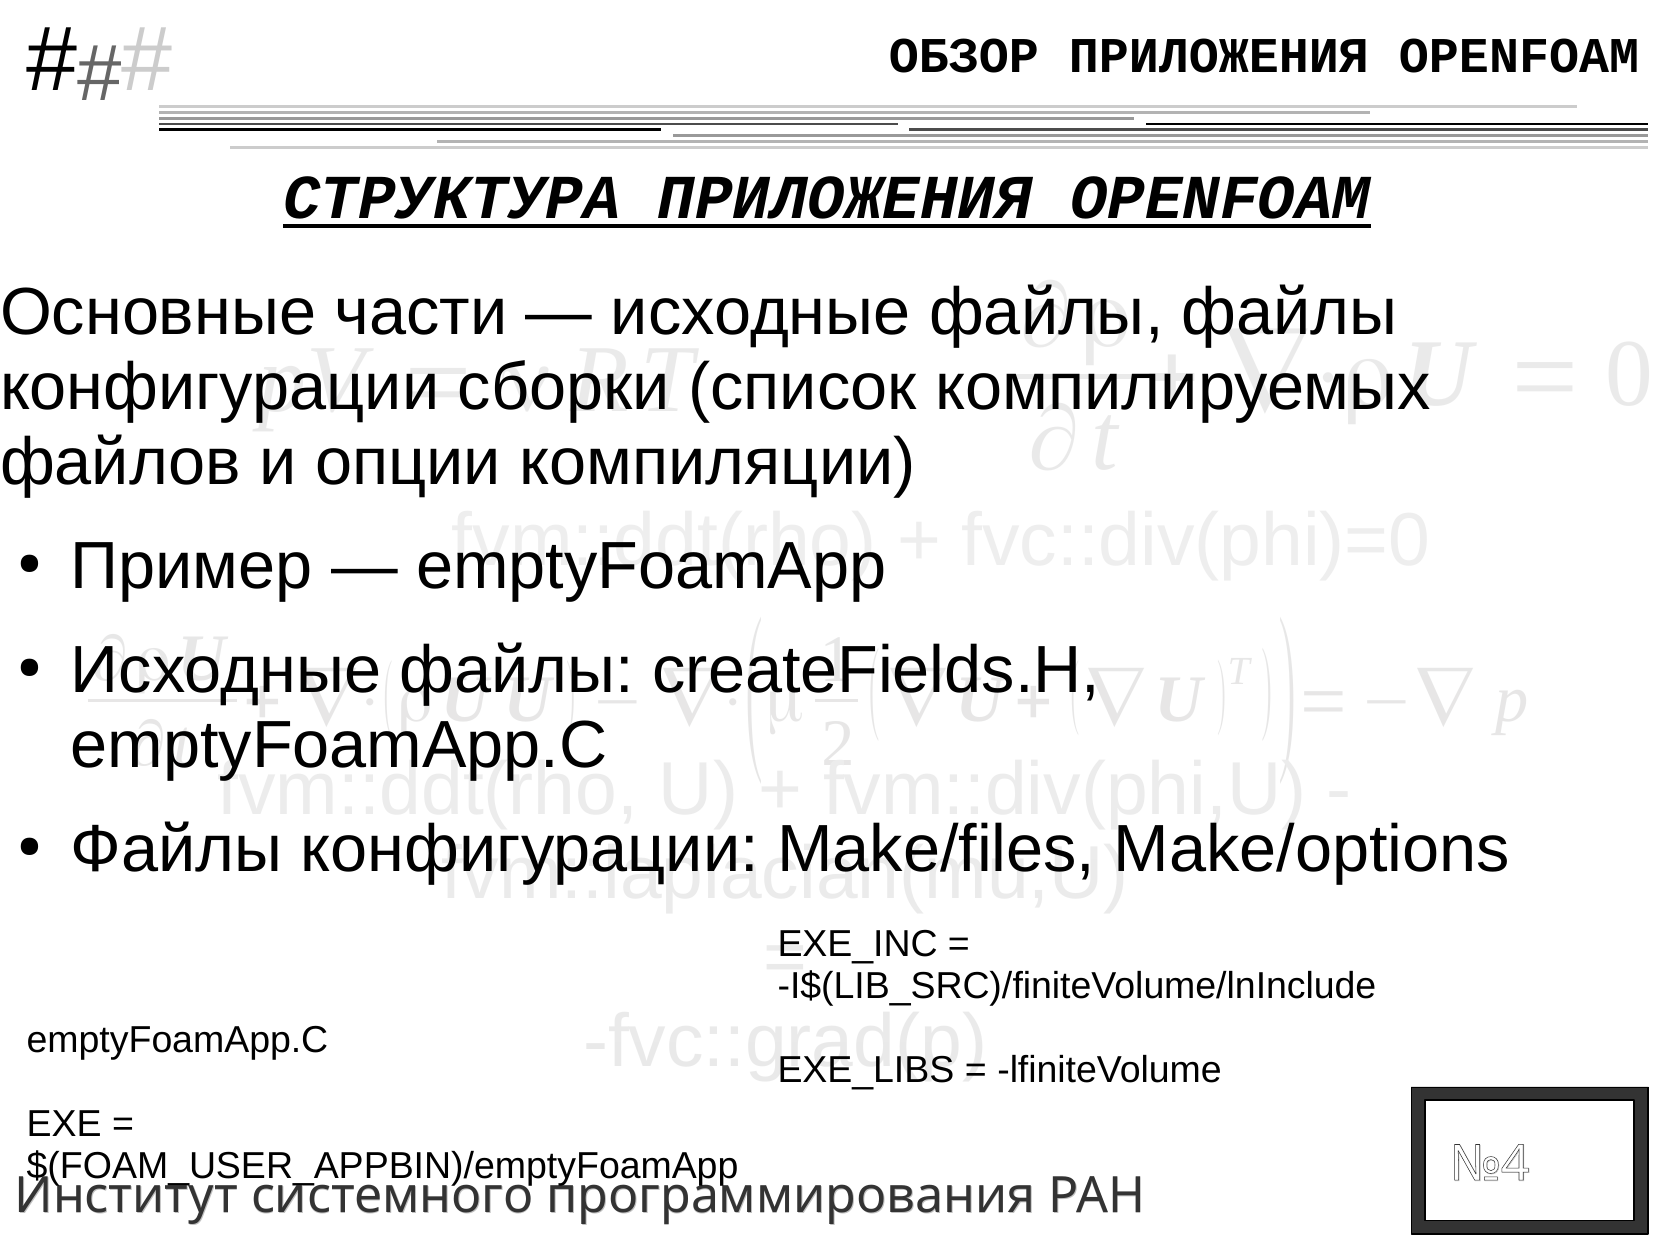

# СТРУКТУРА ПРИЛОЖЕНИЯ OPENFOAM
Основные части — исходные файлы, файлы конфигурации сборки (список компилируемых файлов и опции компиляции)
Пример — emptyFoamApp
Исходные файлы: createFields.H, emptyFoamApp.C
Файлы конфигурации: Make/files, Make/options
EXE_INC = -I$(LIB_SRC)/finiteVolume/lnInclude
EXE_LIBS = -lfiniteVolume
emptyFoamApp.C
EXE = $(FOAM_USER_APPBIN)/emptyFoamApp